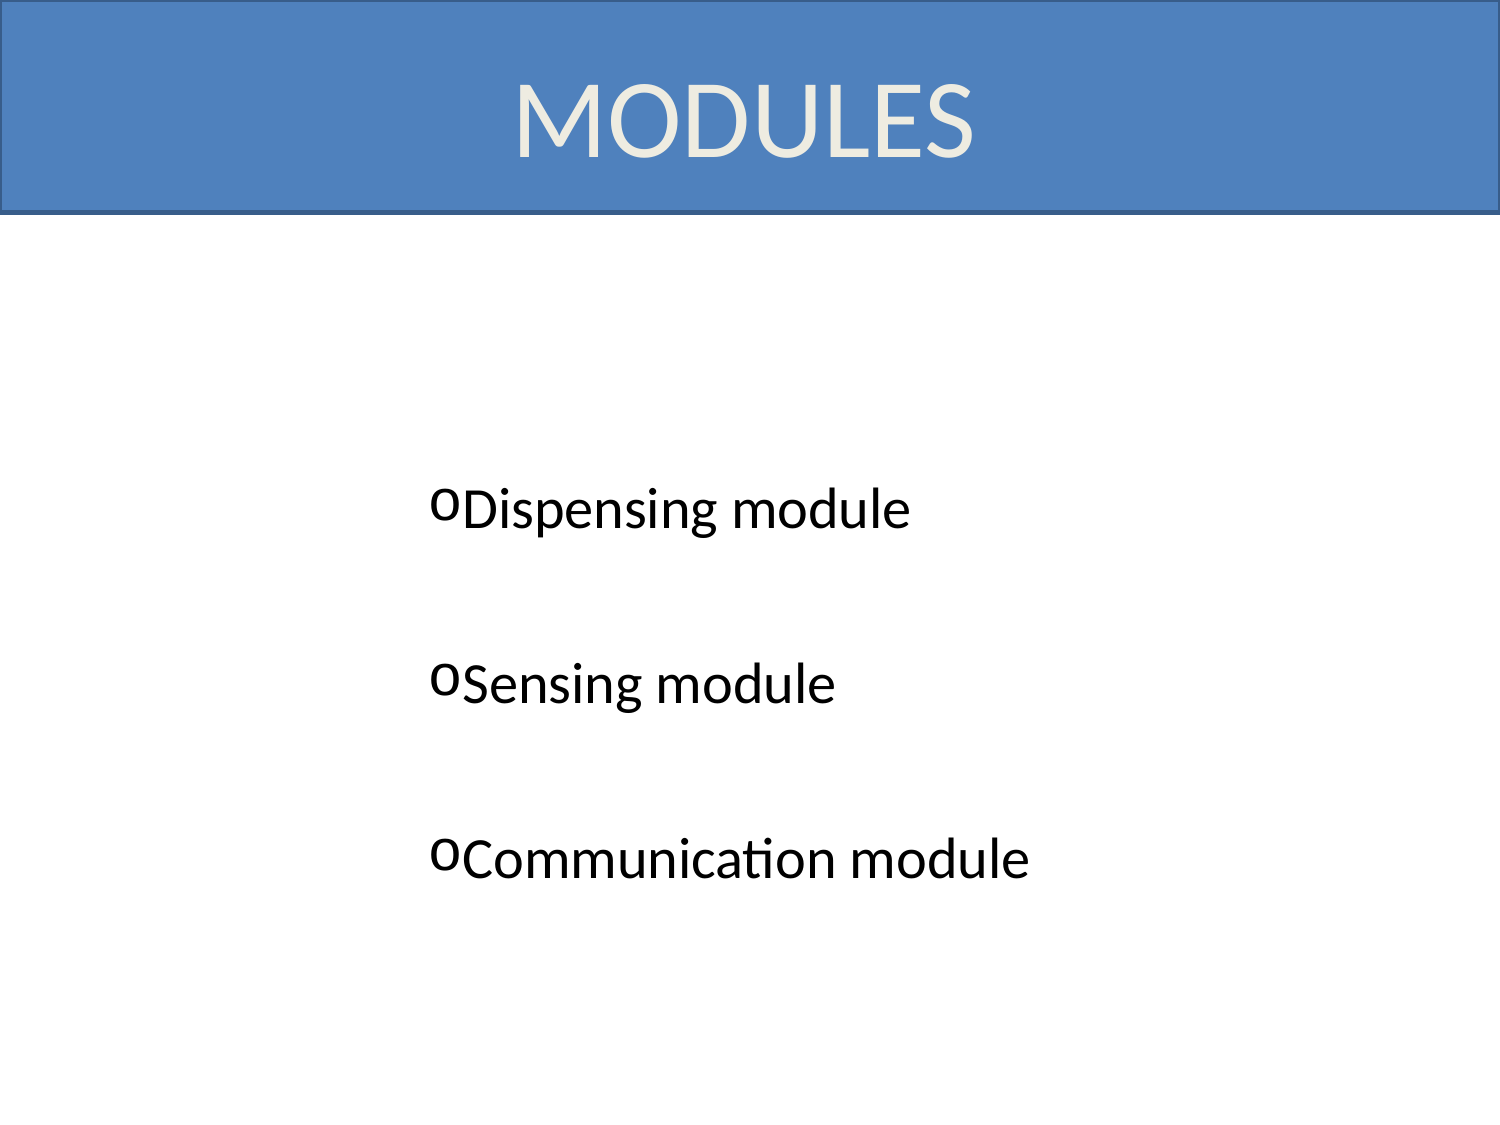

MODULES
intro1
Dispensing module
Sensing module
Communication module